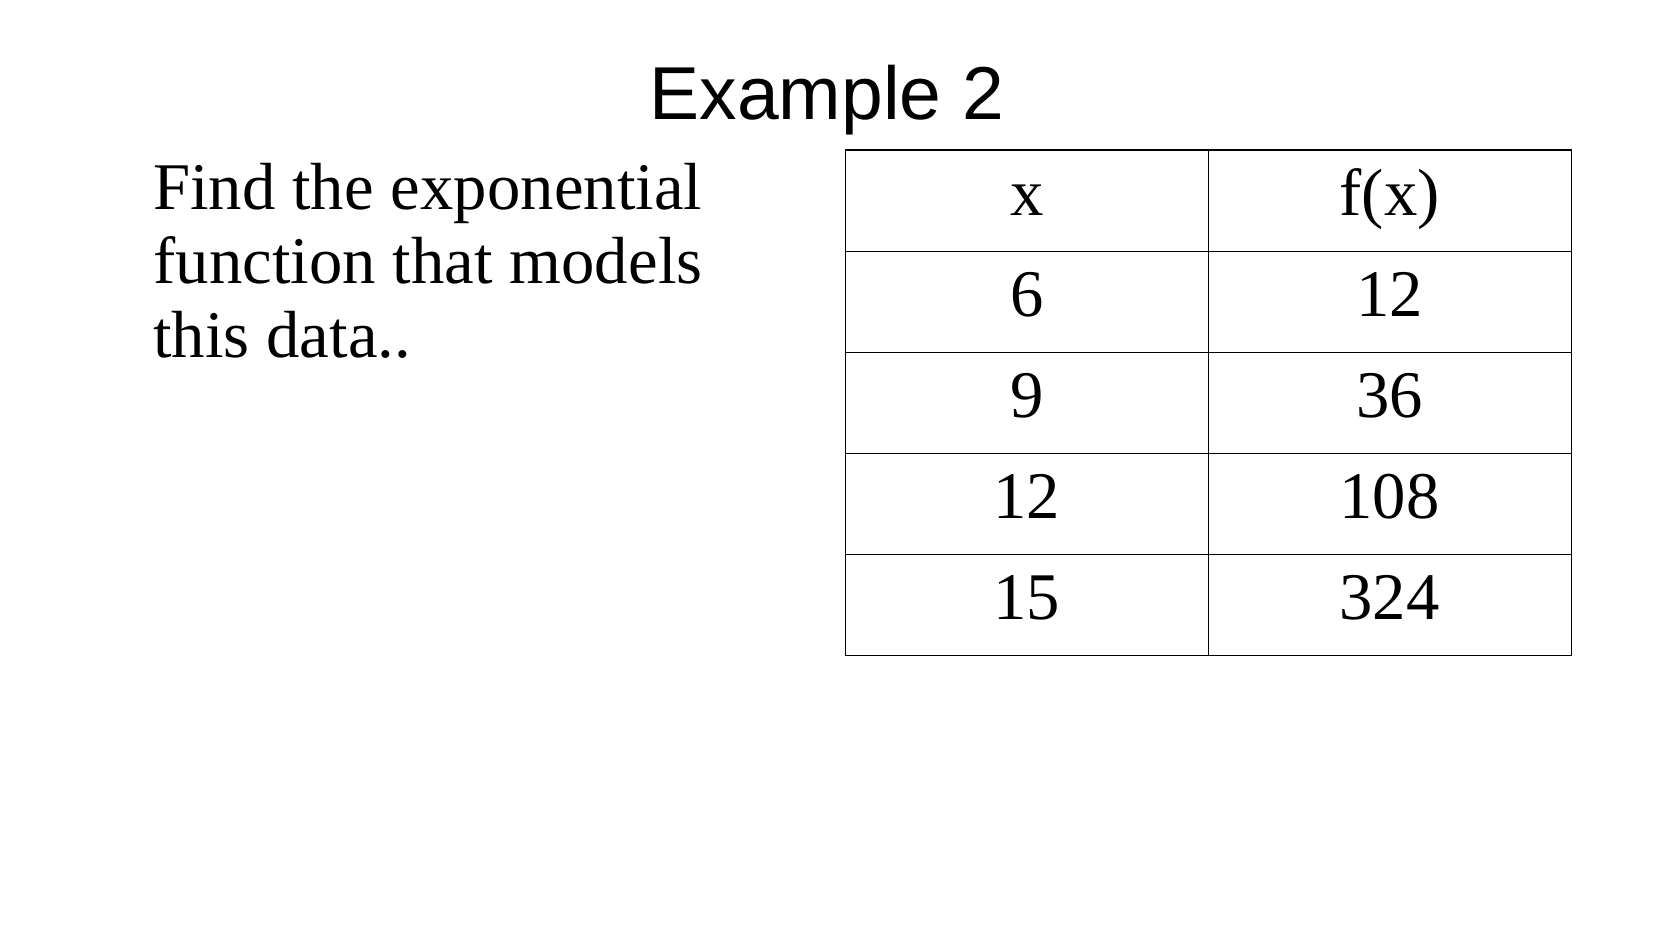

# Example 2
Find the exponential function that models this data..
| x | f(x) |
| --- | --- |
| 6 | 12 |
| 9 | 36 |
| 12 | 108 |
| 15 | 324 |